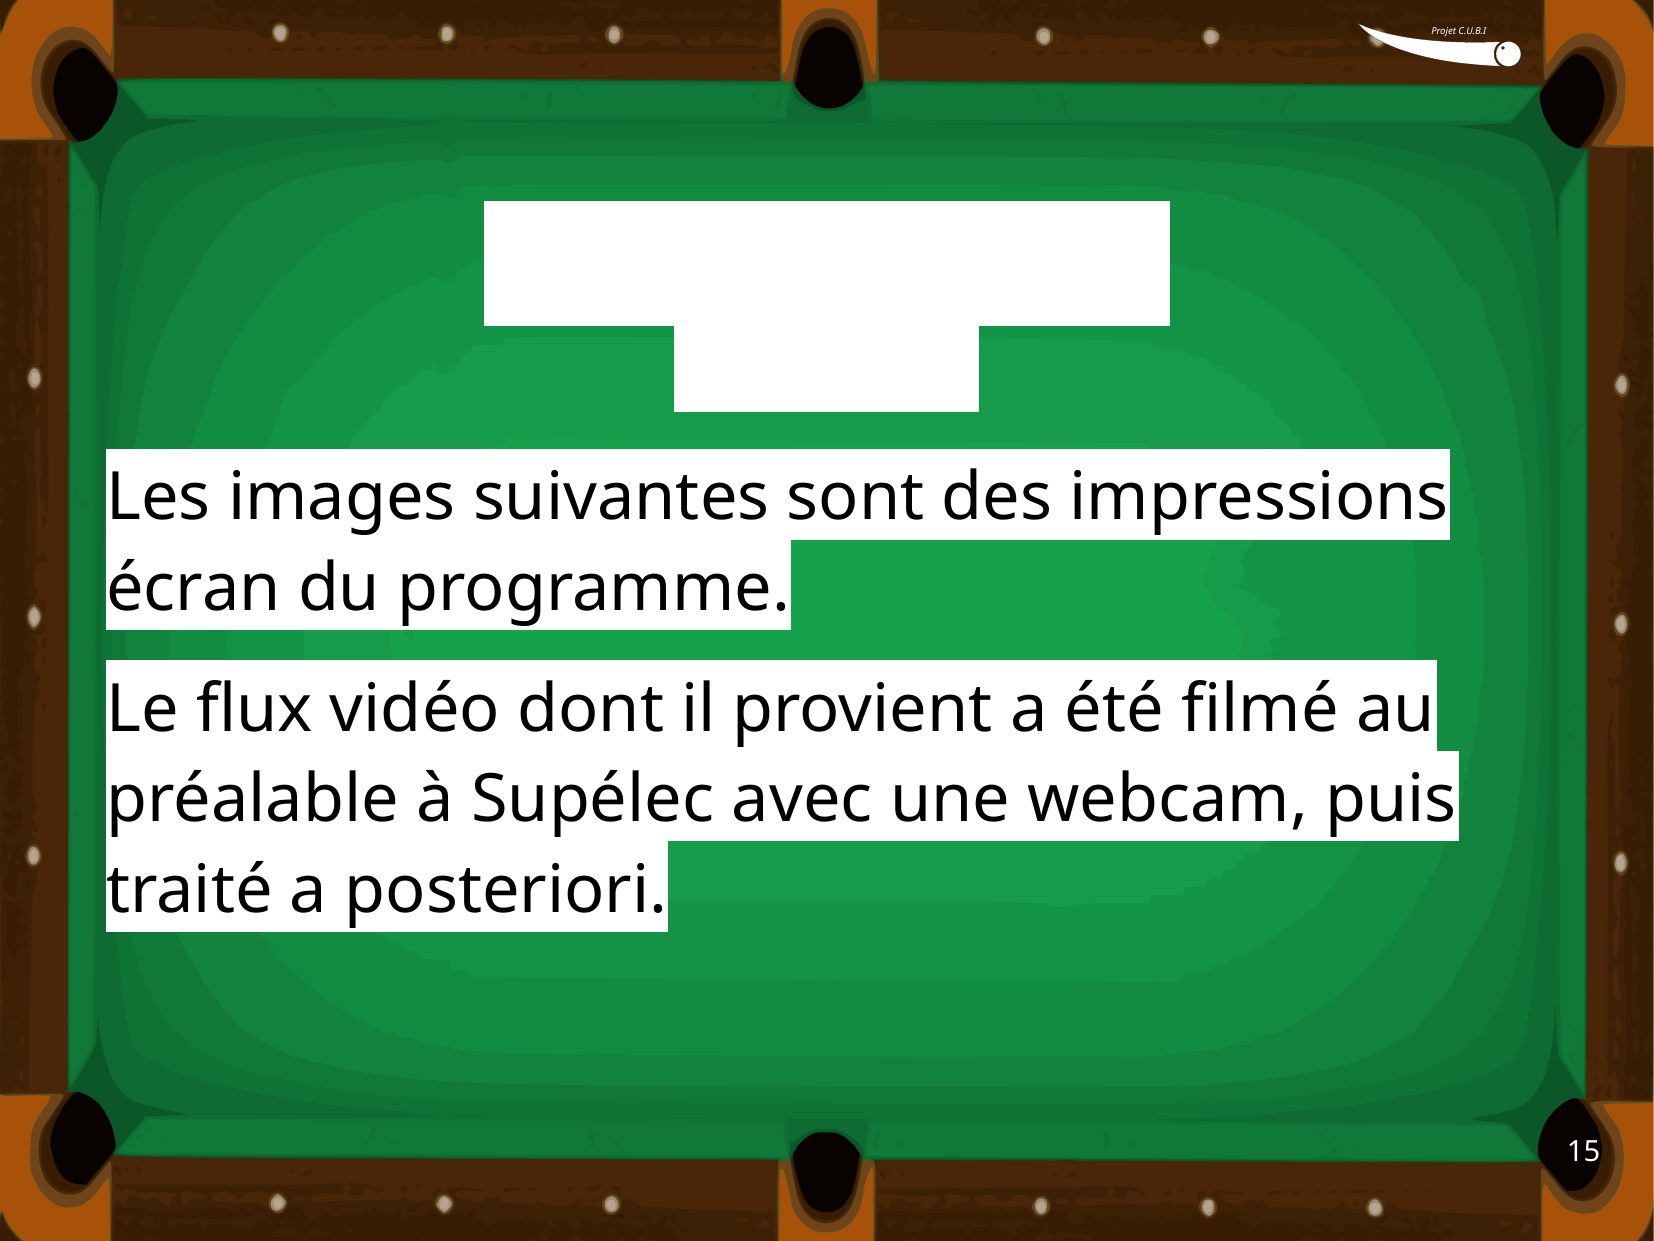

# Développement Remarque
Les images suivantes sont des impressions écran du programme.
Le flux vidéo dont il provient a été filmé au préalable à Supélec avec une webcam, puis traité a posteriori.
15